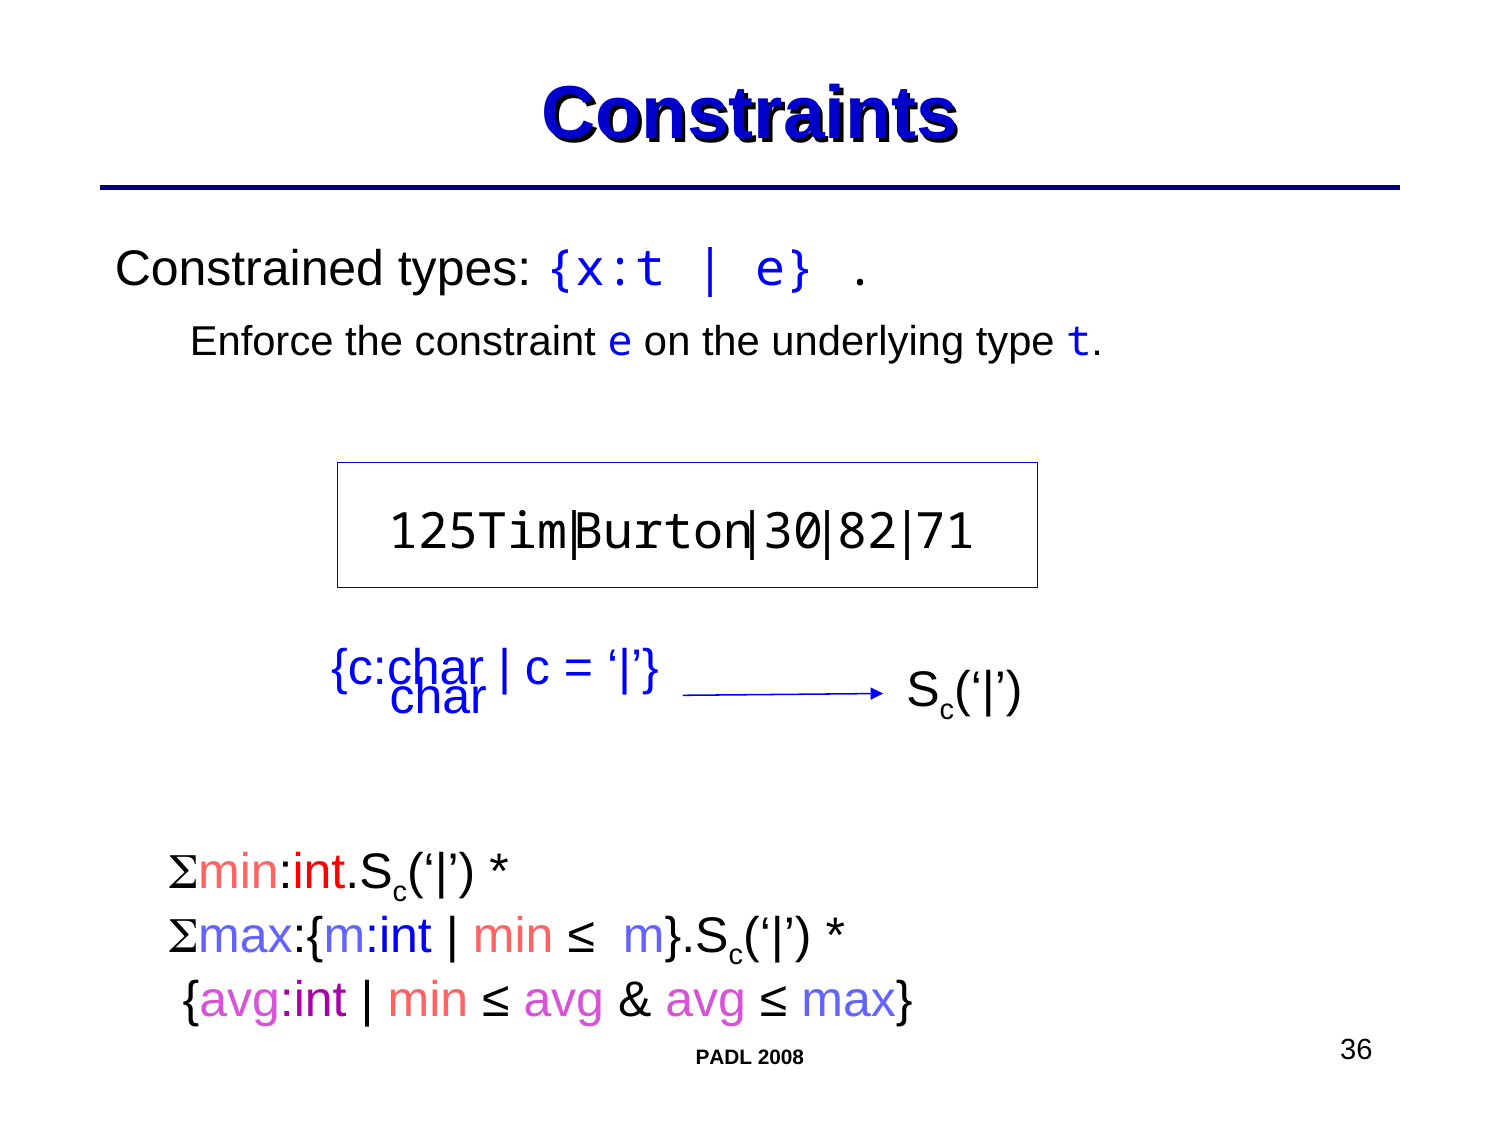

# Constraints
Constrained types: {x:t | e} .
Enforce the constraint e on the underlying type t.
125
Tim
|
Burton
30
|
|
82
|
71
{c:char | c = ‘|’}
Sc(‘|’)
char
min:int.Sc(‘|’) *
max:{m:int | min ≤ m}.Sc(‘|’) *
 {avg:int | min ≤ avg & avg ≤ max}
36